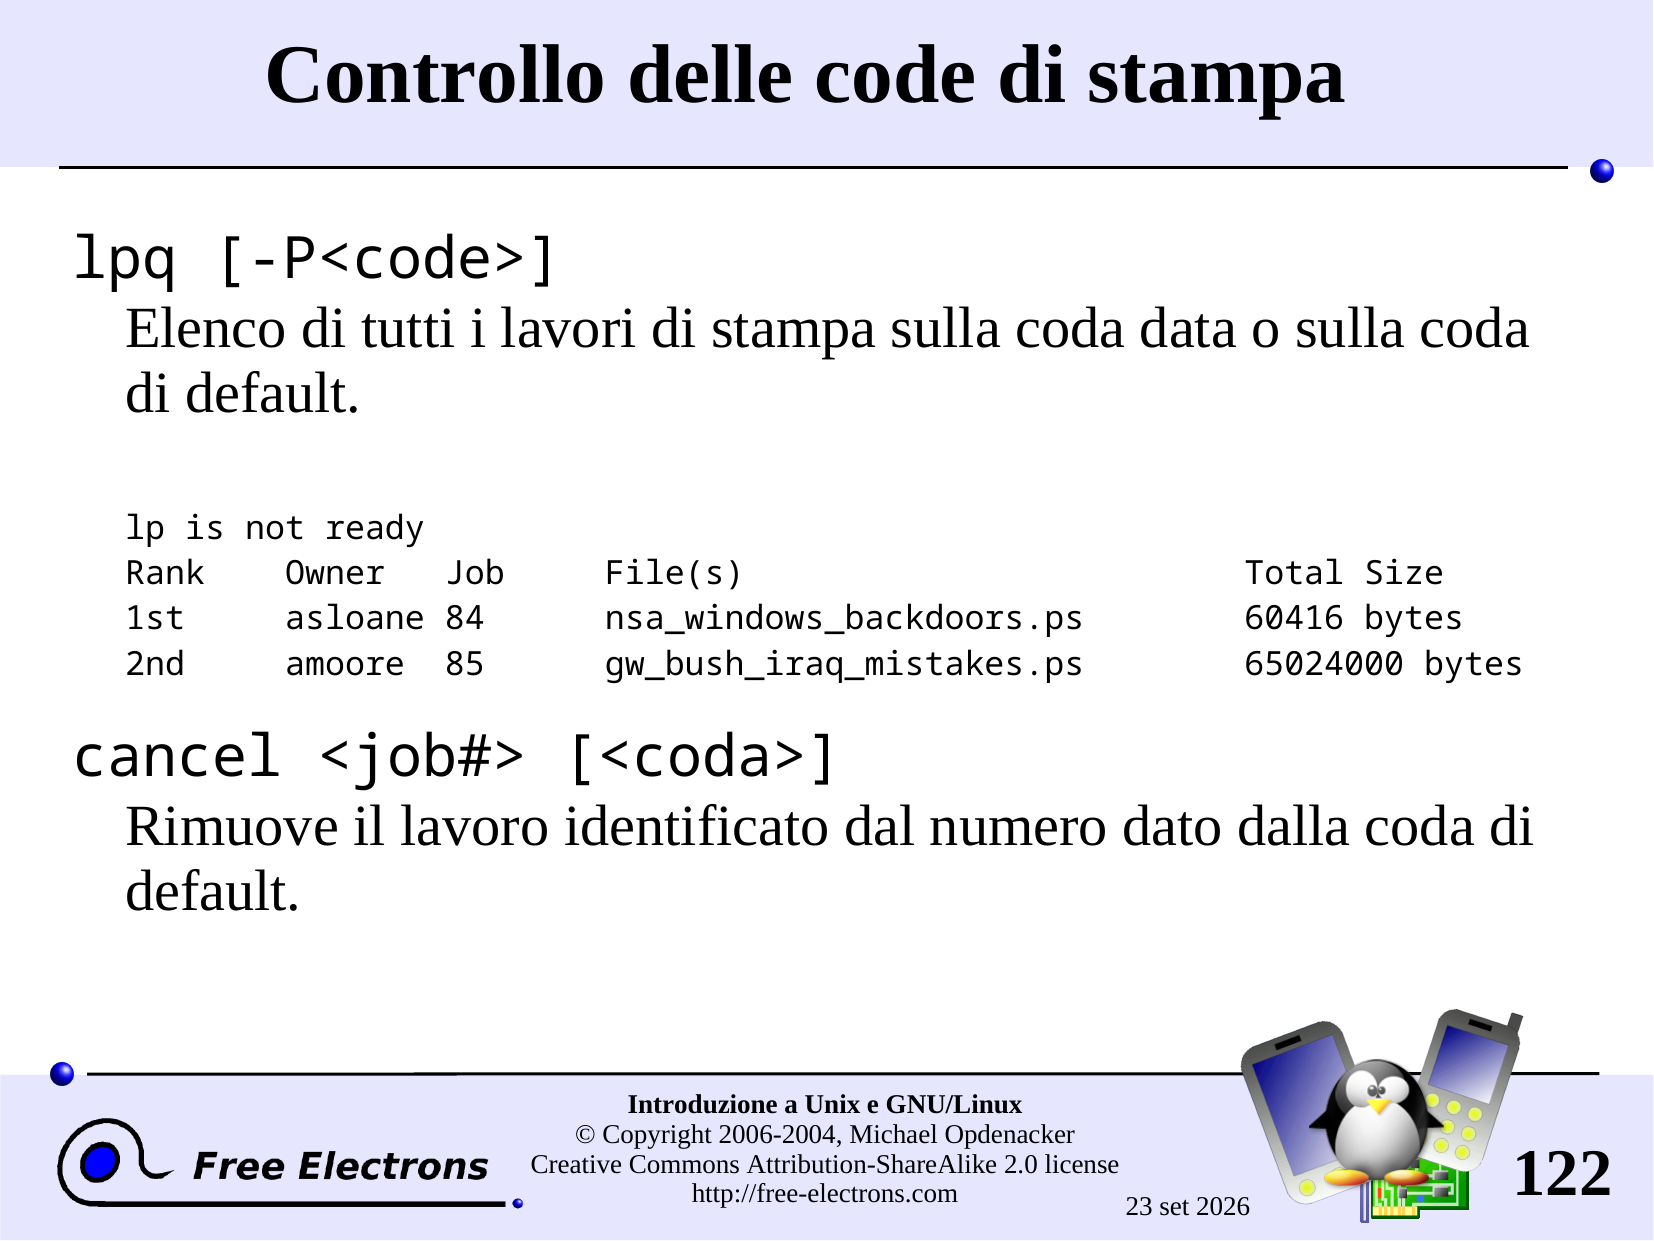

# Controllo delle code di stampa
lpq [-P<code>]
Elenco di tutti i lavori di stampa sulla coda data o sulla coda di default.
lp is not ready
Rank Owner Job File(s) Total Size
1st asloane 84 nsa_windows_backdoors.ps 60416 bytes
2nd amoore 85 gw_bush_iraq_mistakes.ps 65024000 bytes
cancel <job#> [<coda>]
Rimuove il lavoro identificato dal numero dato dalla coda di default.